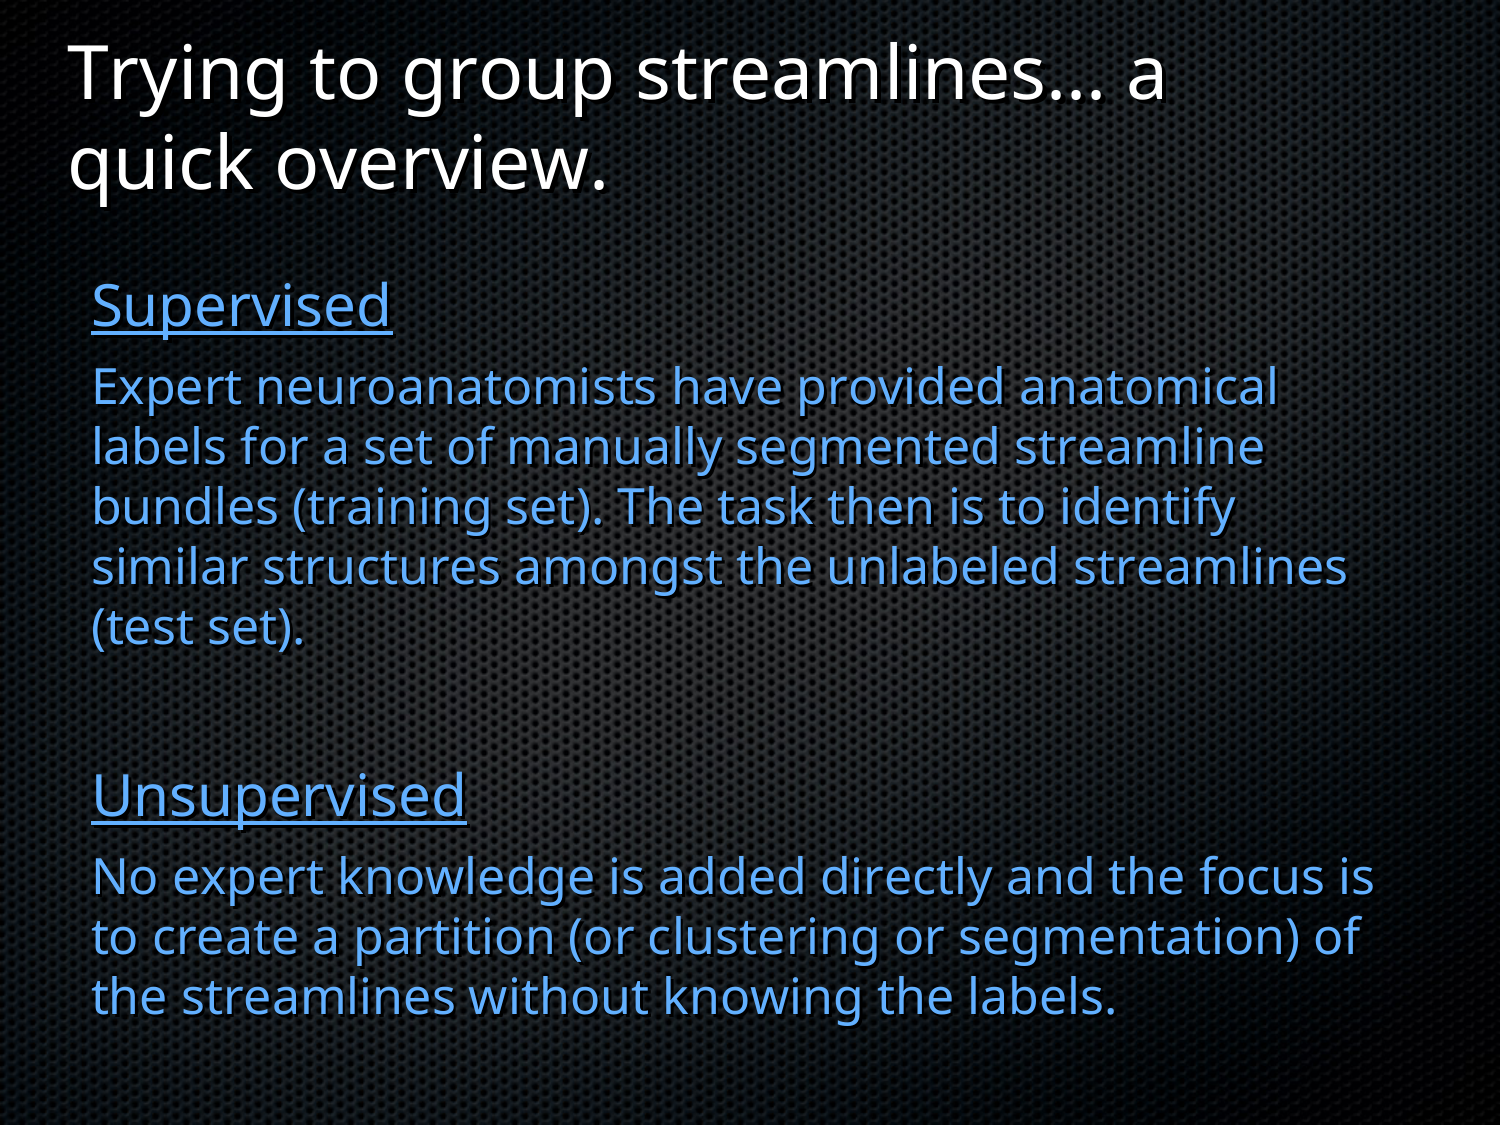

# Trying to group streamlines... a quick overview.
Supervised
Expert neuroanatomists have provided anatomical labels for a set of manually segmented streamline bundles (training set). The task then is to identify similar structures amongst the unlabeled streamlines (test set).
Unsupervised
No expert knowledge is added directly and the focus is to create a partition (or clustering or segmentation) of the streamlines without knowing the labels.